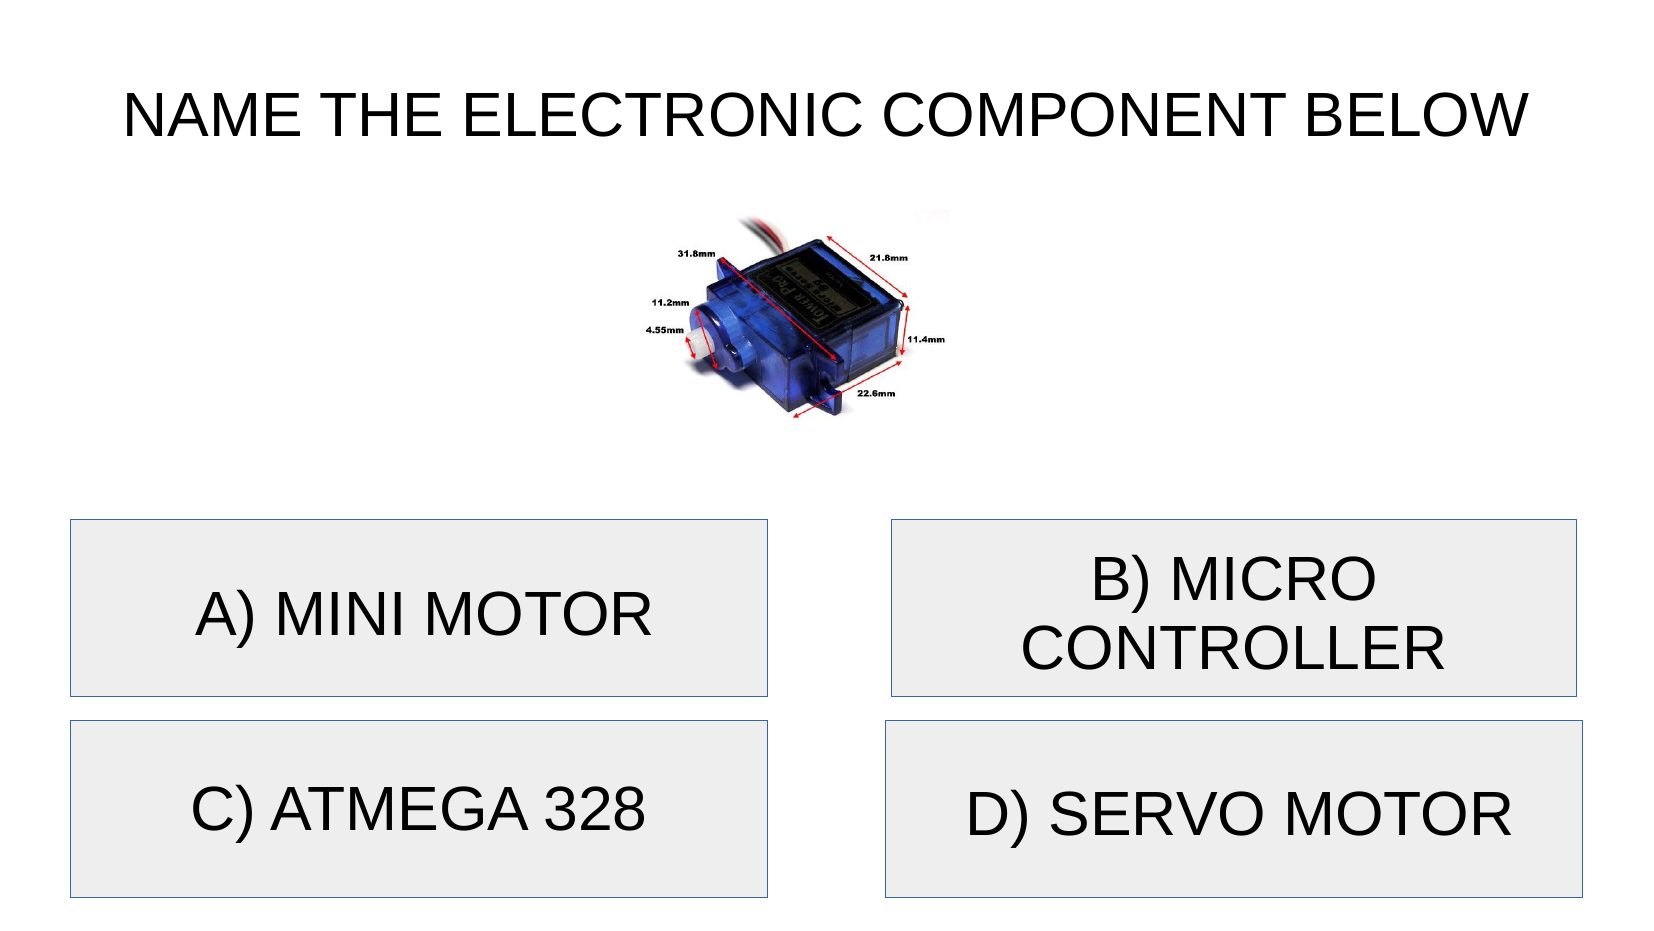

# NAME THE ELECTRONIC COMPONENT BELOW
A) MINI MOTOR
B) MICRO CONTROLLER
C) ATMEGA 328
D) SERVO MOTOR